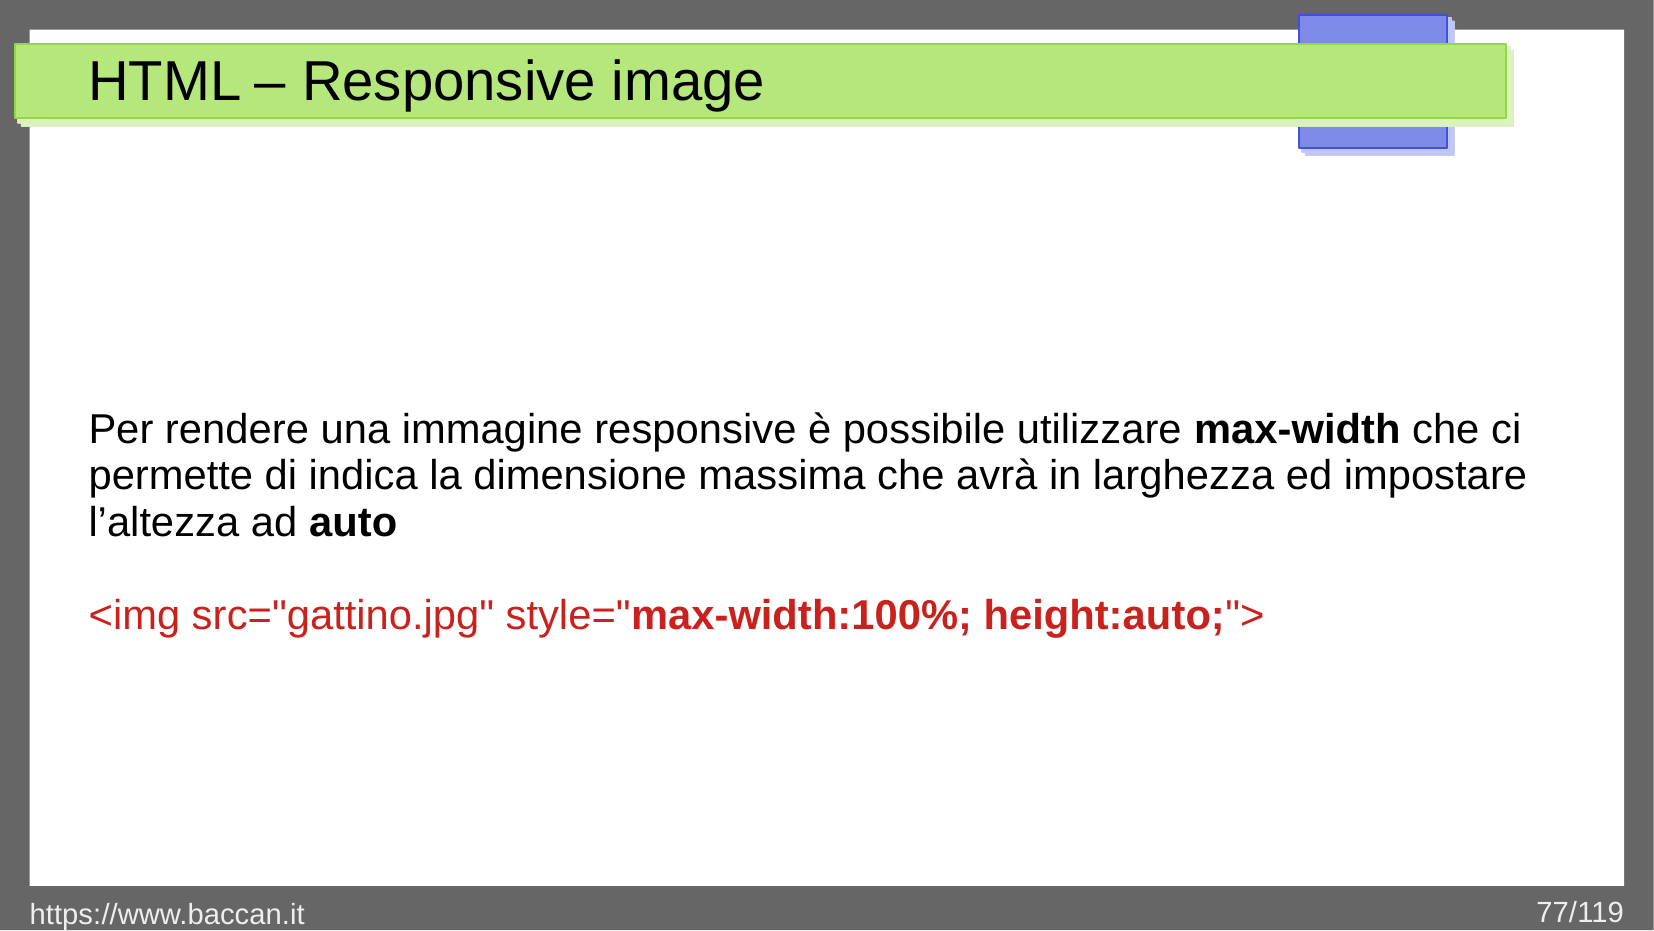

# HTML – Responsive image
Per rendere una immagine responsive è possibile utilizzare max-width che ci permette di indica la dimensione massima che avrà in larghezza ed impostare l’altezza ad auto
<img src="gattino.jpg" style="max-width:100%; height:auto;">
77
https://www.baccan.it